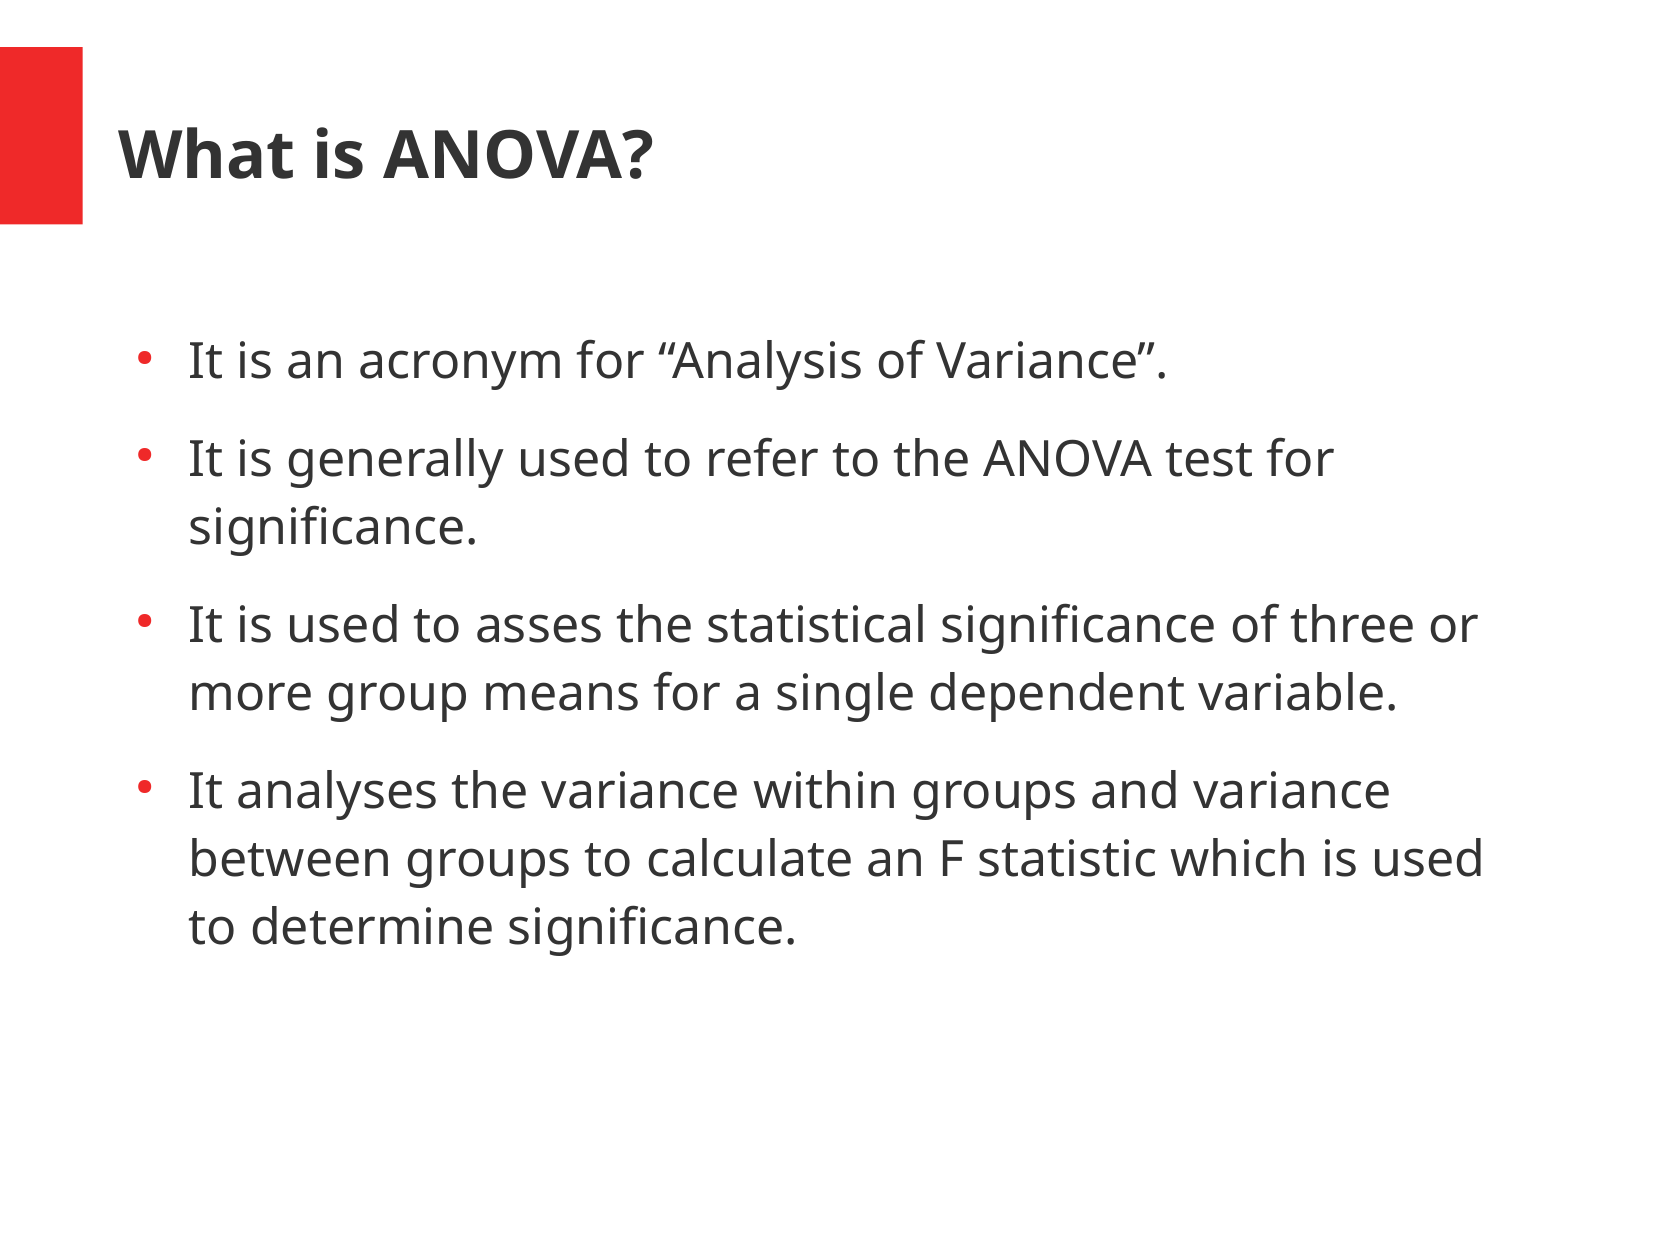

# What is ANOVA?
It is an acronym for “Analysis of Variance”.
It is generally used to refer to the ANOVA test for significance.
It is used to asses the statistical significance of three or more group means for a single dependent variable.
It analyses the variance within groups and variance between groups to calculate an F statistic which is used to determine significance.